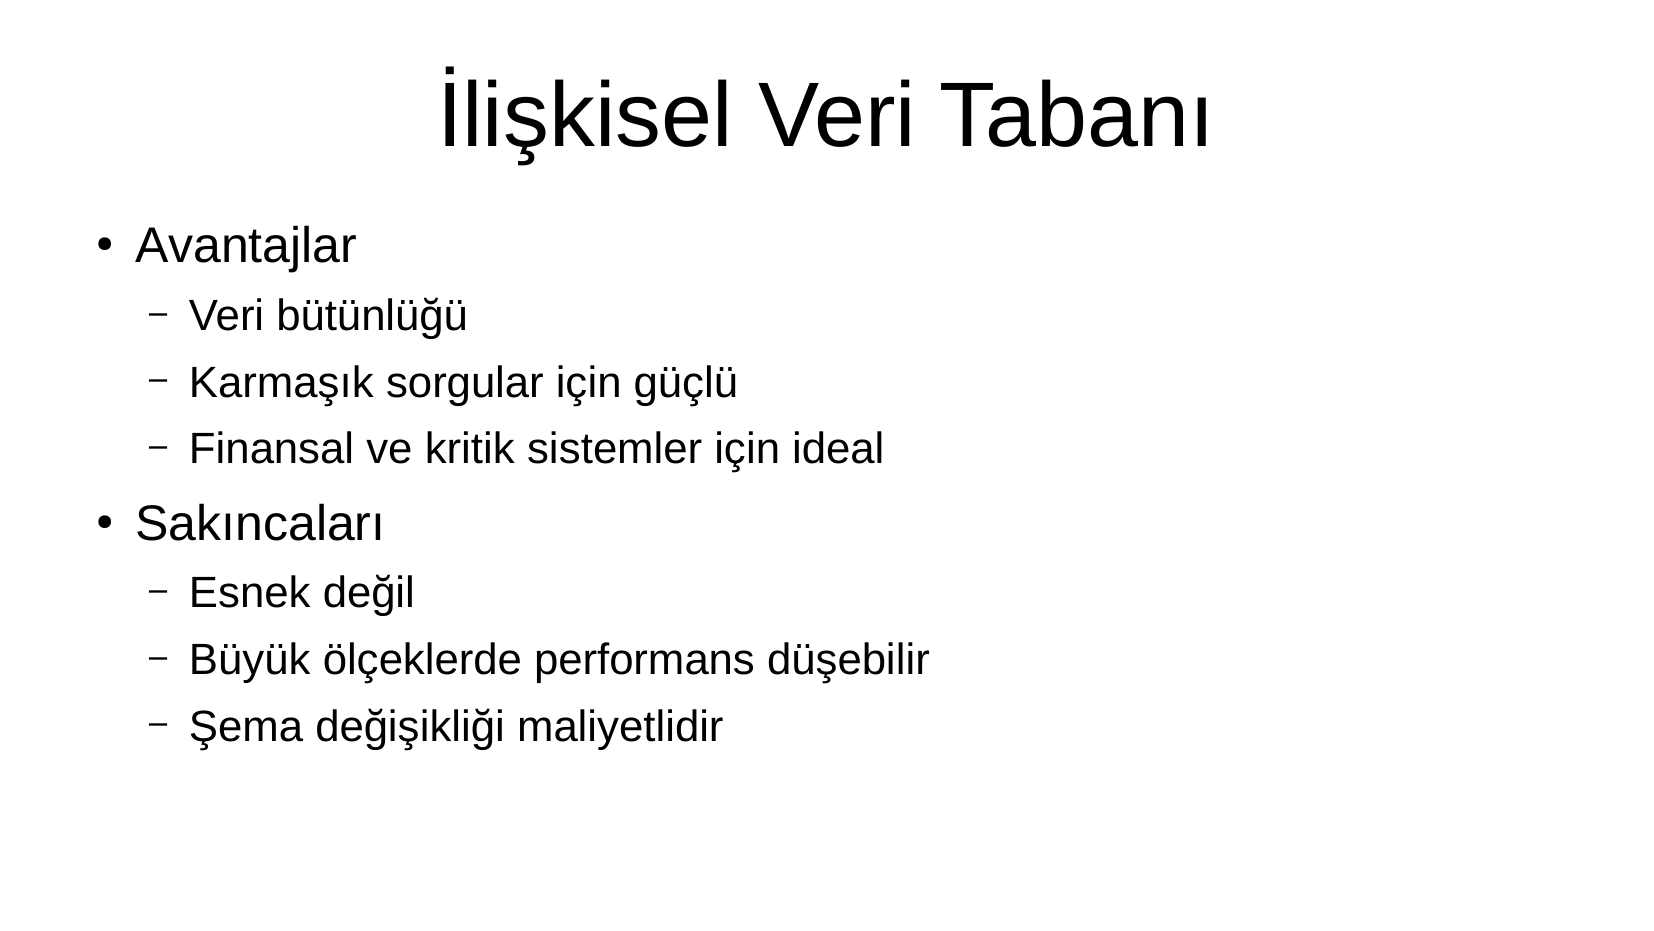

# İlişkisel Veri Tabanı
Avantajlar
Veri bütünlüğü
Karmaşık sorgular için güçlü
Finansal ve kritik sistemler için ideal
Sakıncaları
Esnek değil
Büyük ölçeklerde performans düşebilir
Şema değişikliği maliyetlidir